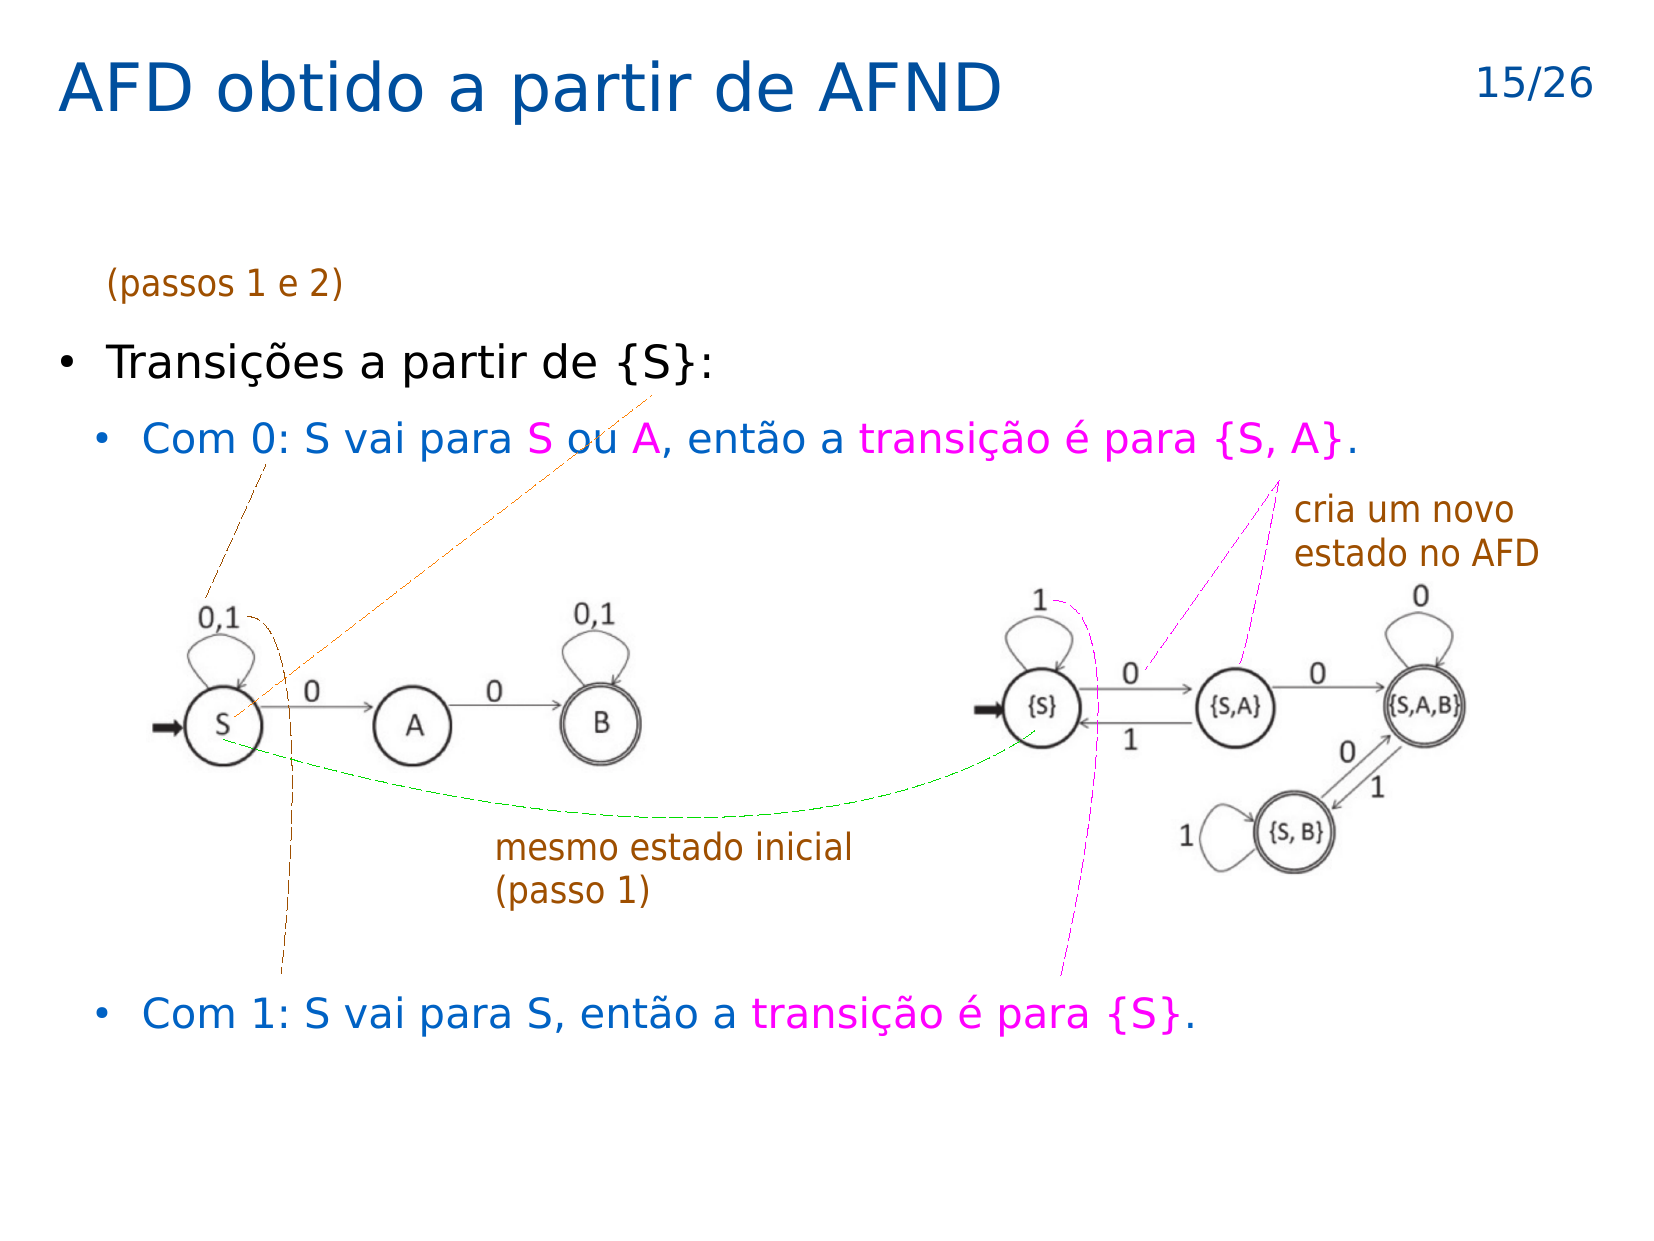

# AFD obtido a partir de AFND
15
(passos 1 e 2)
Transições a partir de {S}:
Com 0: S vai para S ou A, então a transição é para {S, A}.
Com 1: S vai para S, então a transição é para {S}.
cria um novo estado no AFD
mesmo estado inicial
(passo 1)